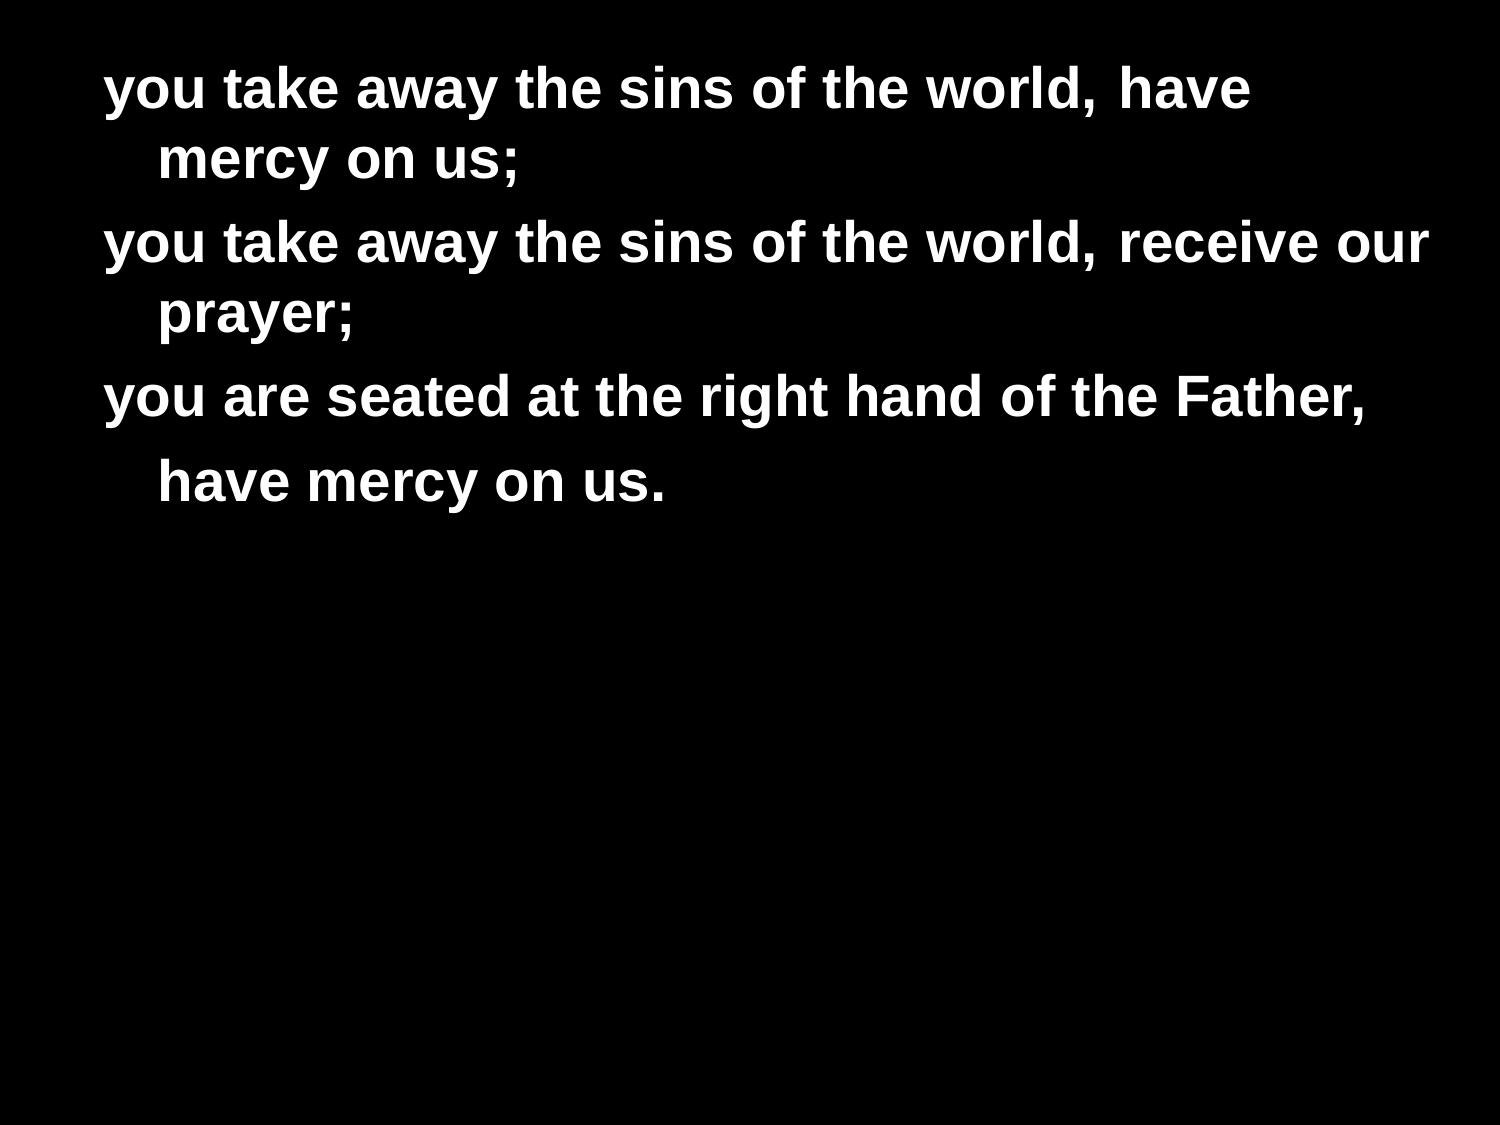

# you take away the sins of the world, 	have mercy on us;
you take away the sins of the world, 	receive our prayer;
you are seated at the right hand of the Father,
	have mercy on us.